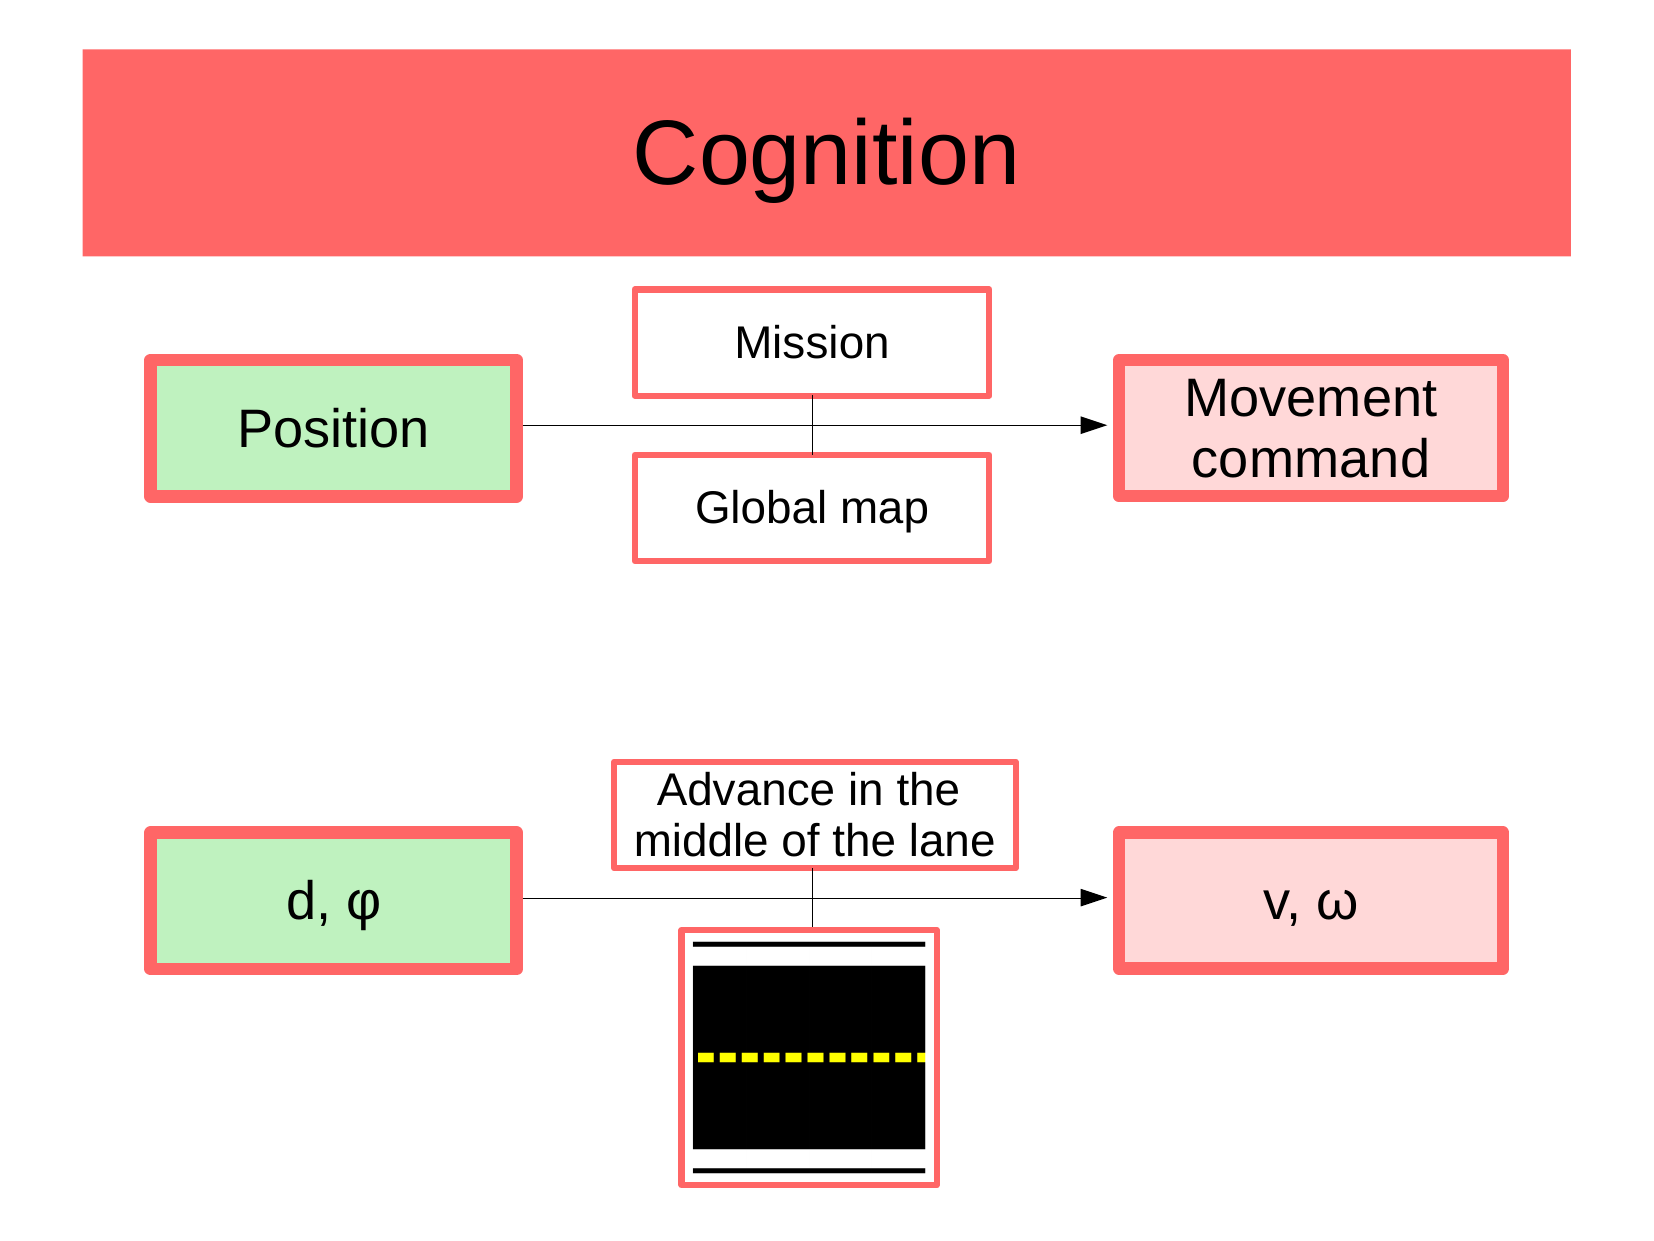

# Cognition
Mission
Position
Movement
command
Global map
Advance in the
middle of the lane
d, φ
v, ω